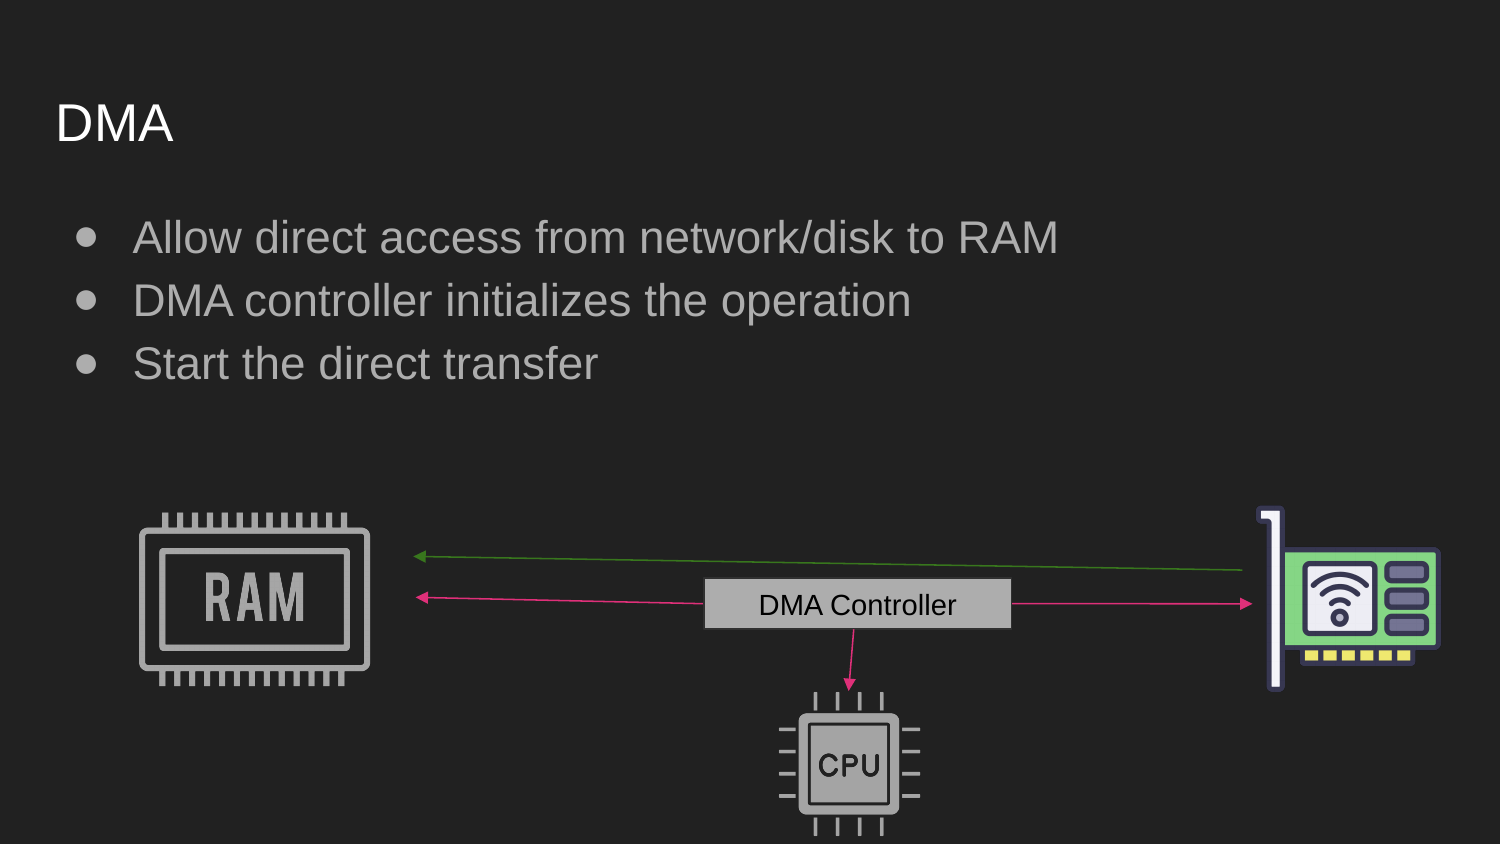

# DMA
Allow direct access from network/disk to RAM
DMA controller initializes the operation
Start the direct transfer
DMA Controller